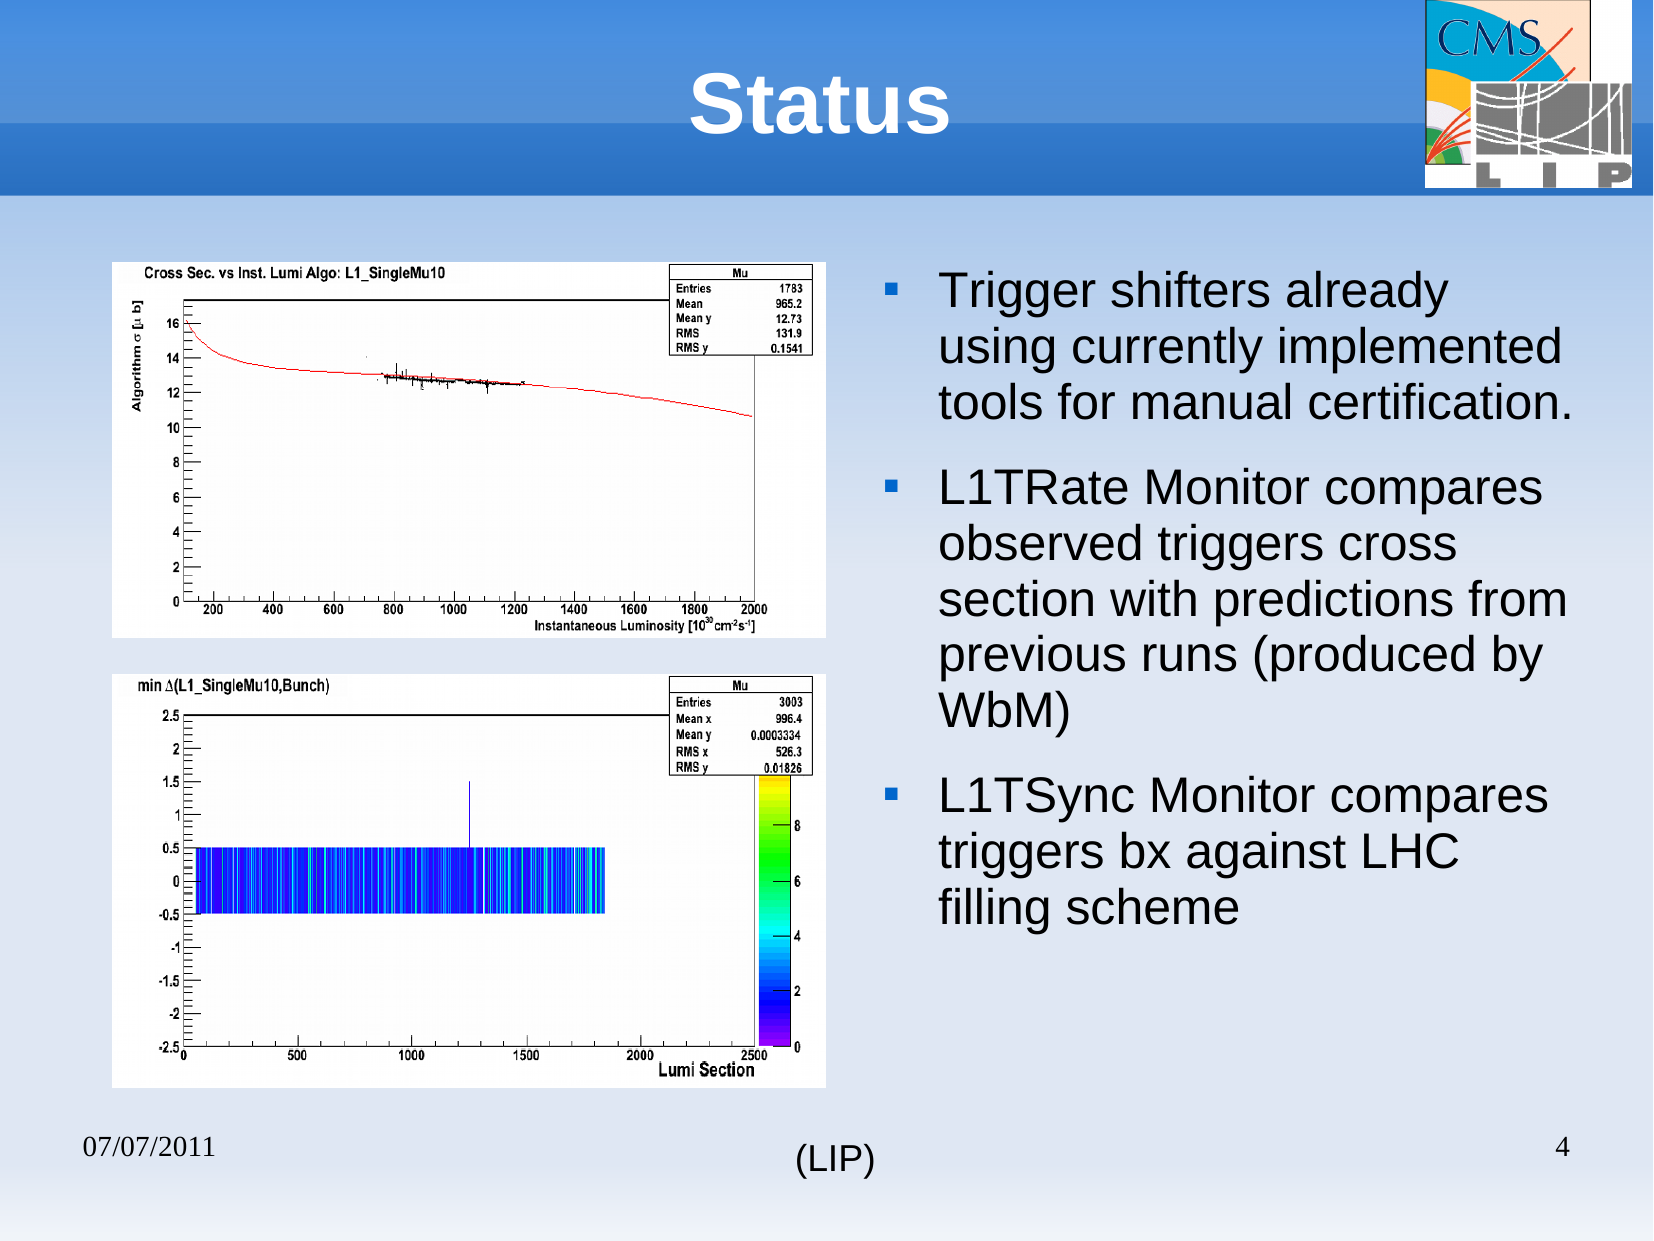

# Status
Trigger shifters already using currently implemented tools for manual certification.
L1TRate Monitor compares observed triggers cross section with predictions from previous runs (produced by WbM)
L1TSync Monitor compares triggers bx against LHC filling scheme
07/07/2011
4